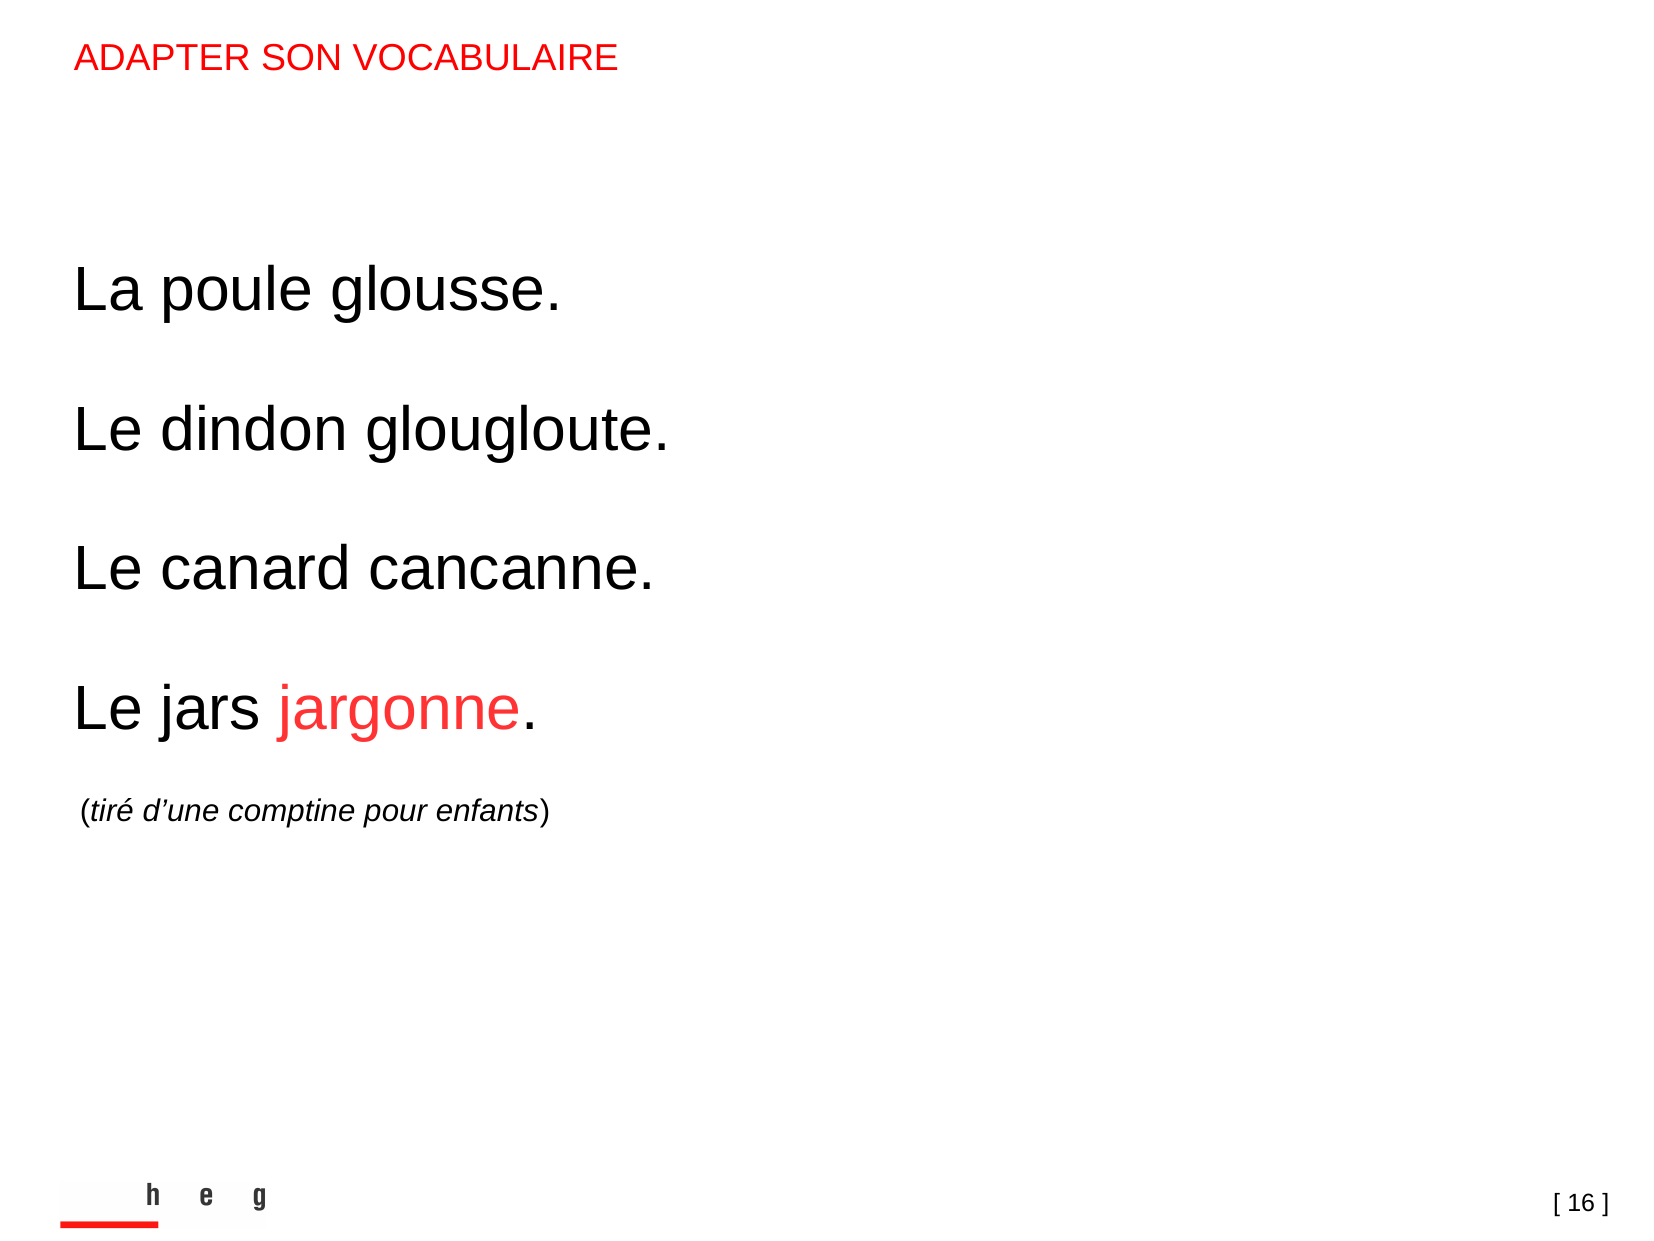

ADAPTER SON VOCABULAIRE
La poule glousse.
Le dindon glougloute.
Le canard cancanne.
Le jars jargonne.
(tiré d’une comptine pour enfants)